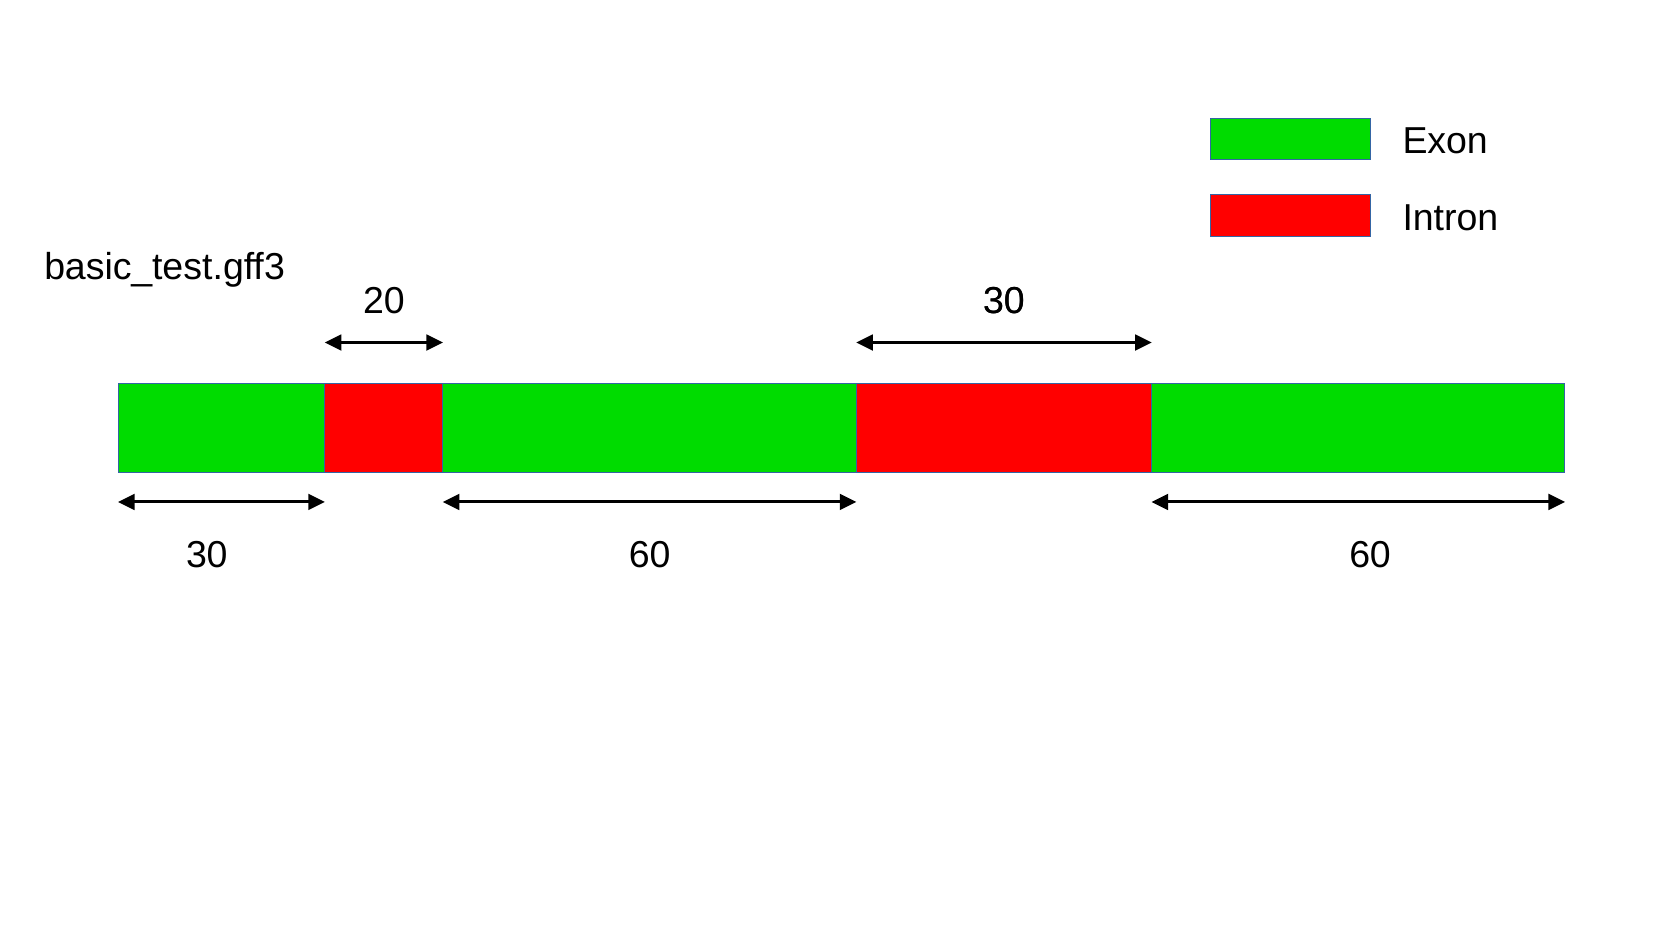

Exon
Intron
basic_test.gff3
20
30
30
30
60
60